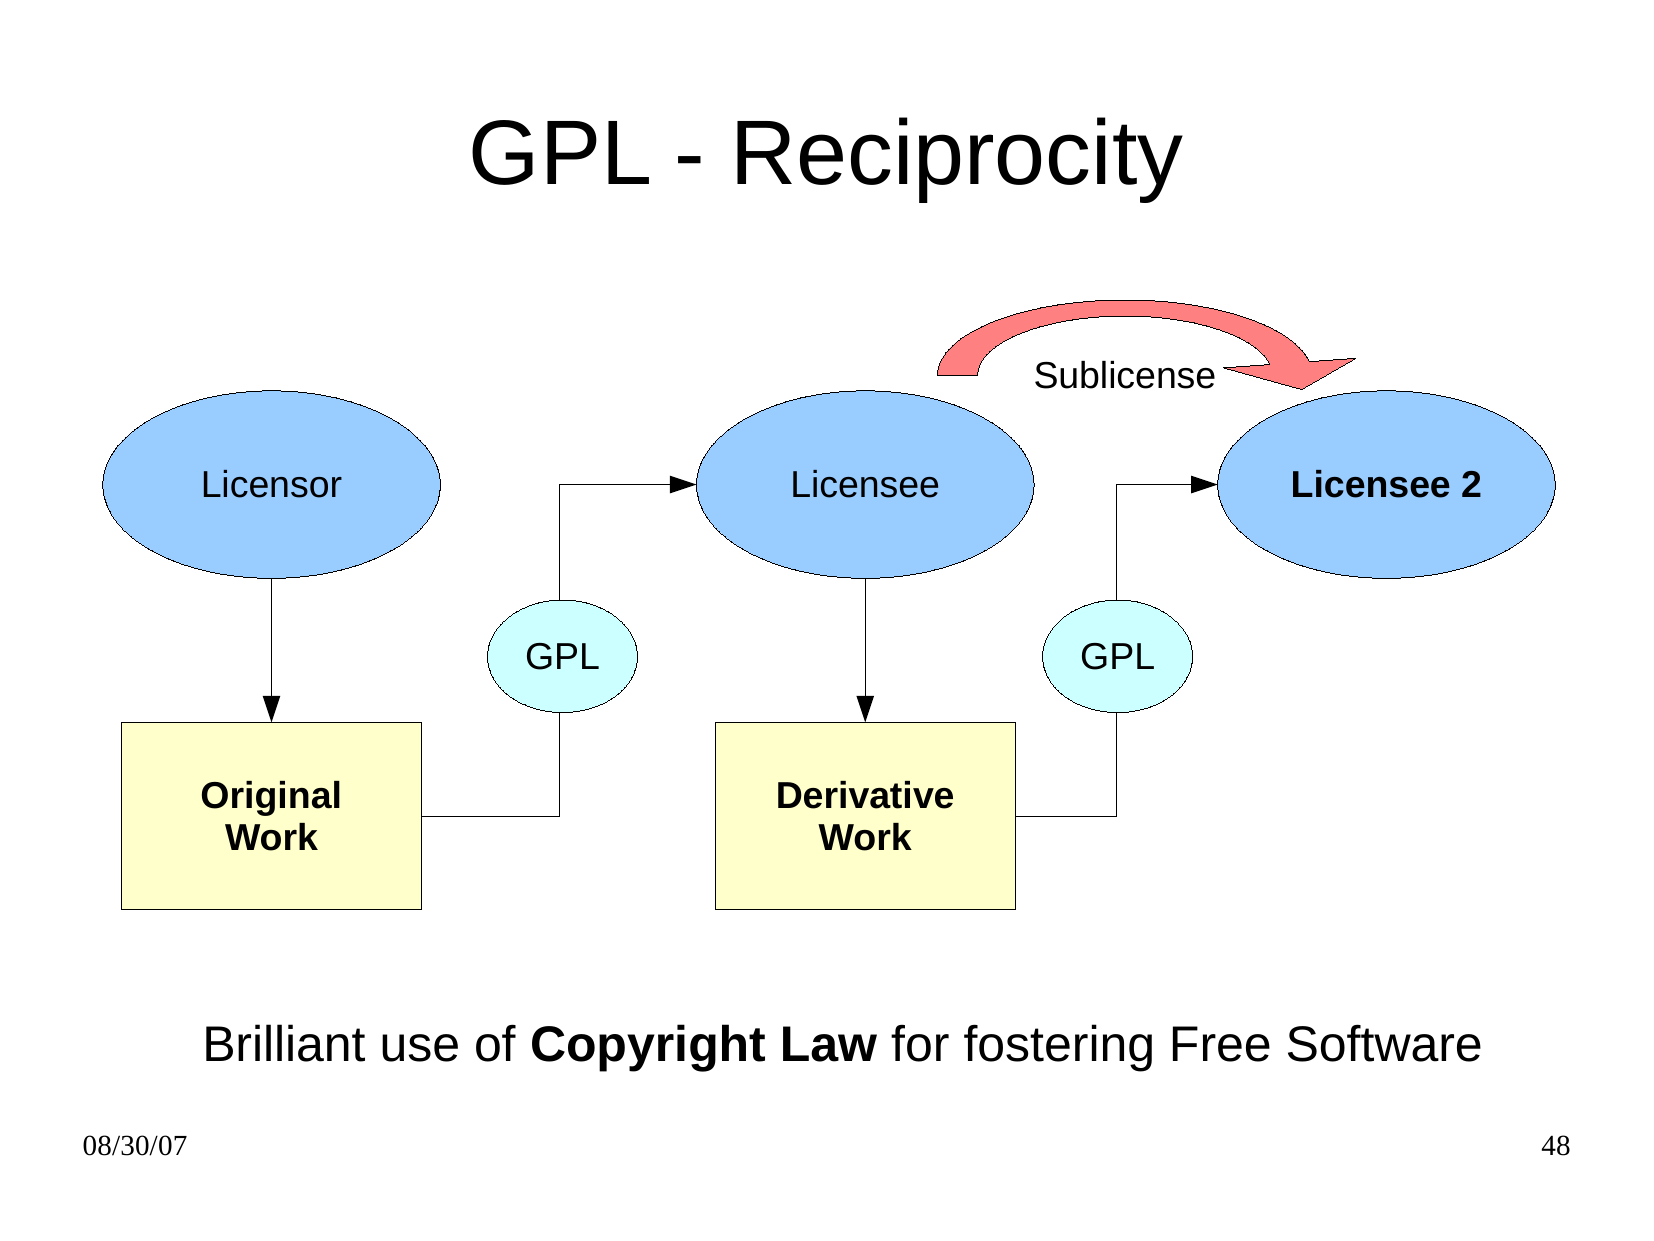

# GPL - Reciprocity
Sublicense
Licensor
Licensee
Licensee 2
GPL
GPL
Original
Work
Derivative
Work
Brilliant use of Copyright Law for fostering Free Software
08/30/07
48